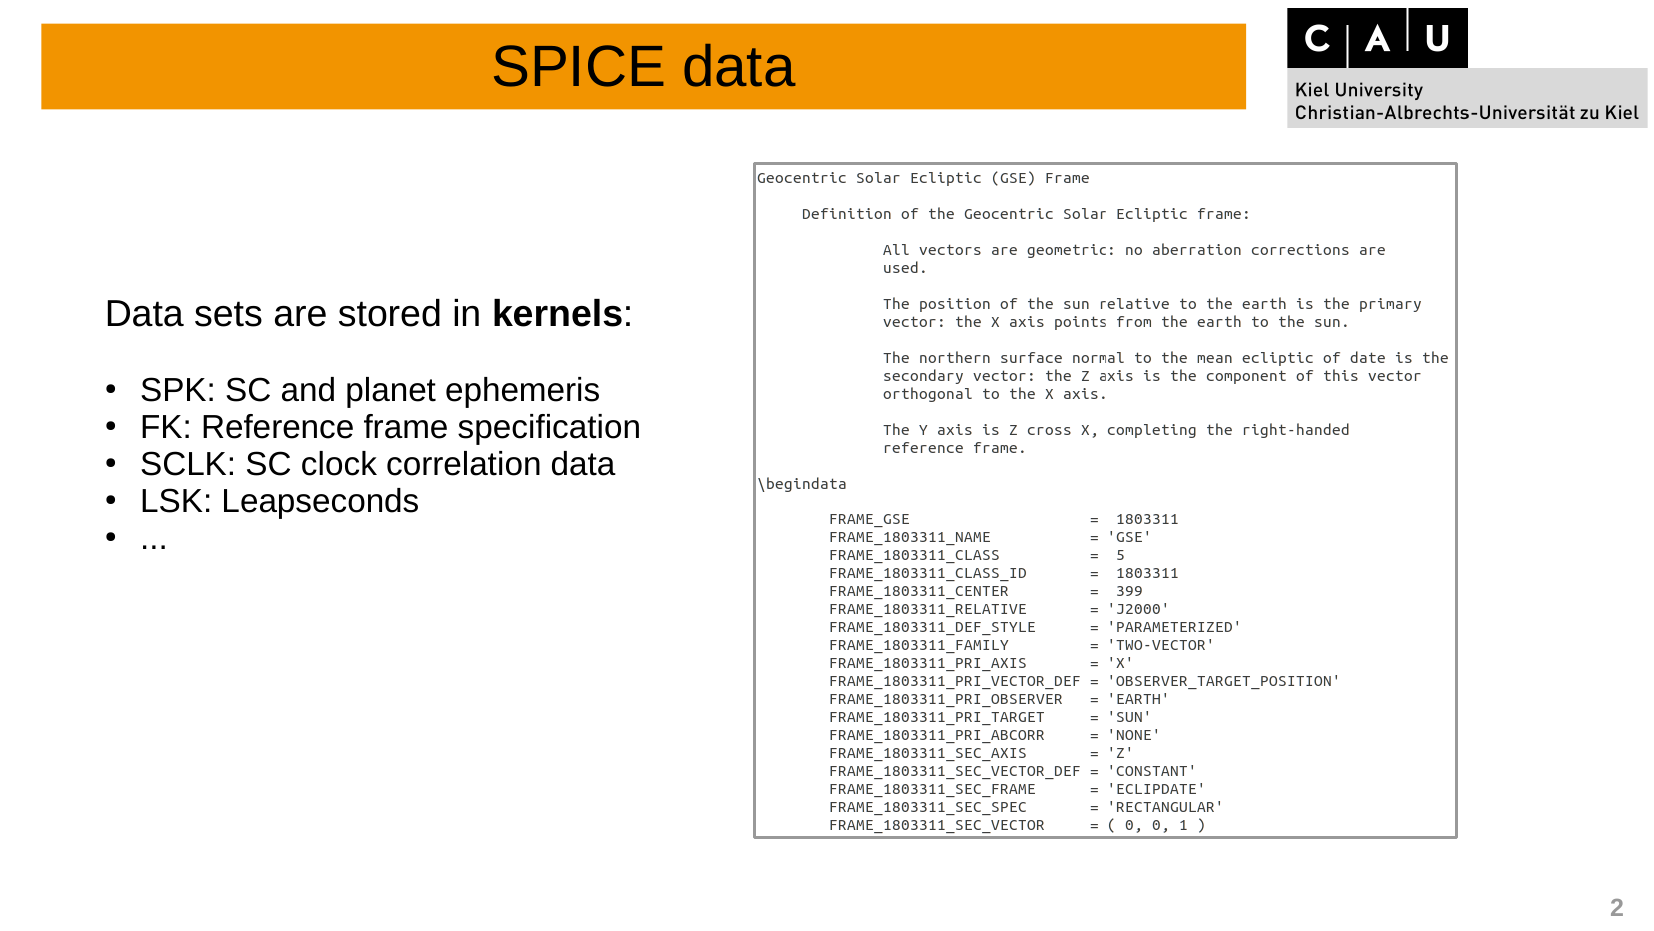

# SPICE data
Data sets are stored in kernels:
SPK: SC and planet ephemeris
FK: Reference frame specification
SCLK: SC clock correlation data
LSK: Leapseconds
...
2